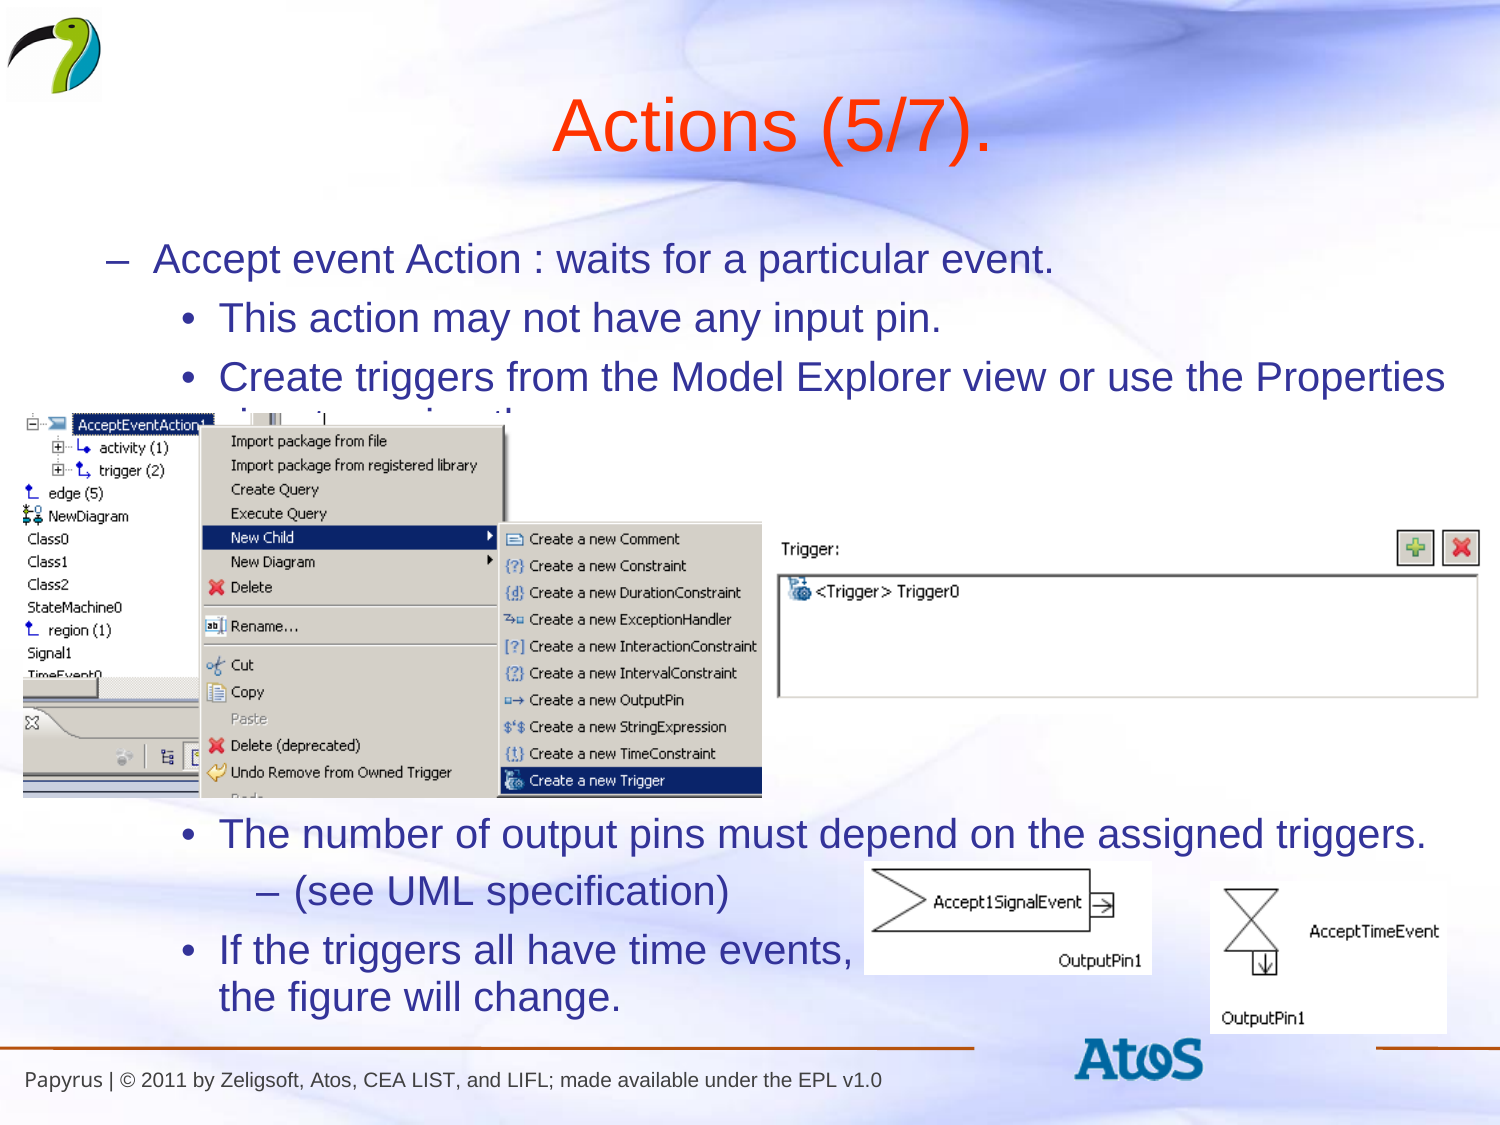

# Actions (5/7).
Accept event Action : waits for a particular event.
This action may not have any input pin.
Create triggers from the Model Explorer view or use the Properties view to assign them.
The number of output pins must depend on the assigned triggers.
(see UML specification)
If the triggers all have time events,
the figure will change.